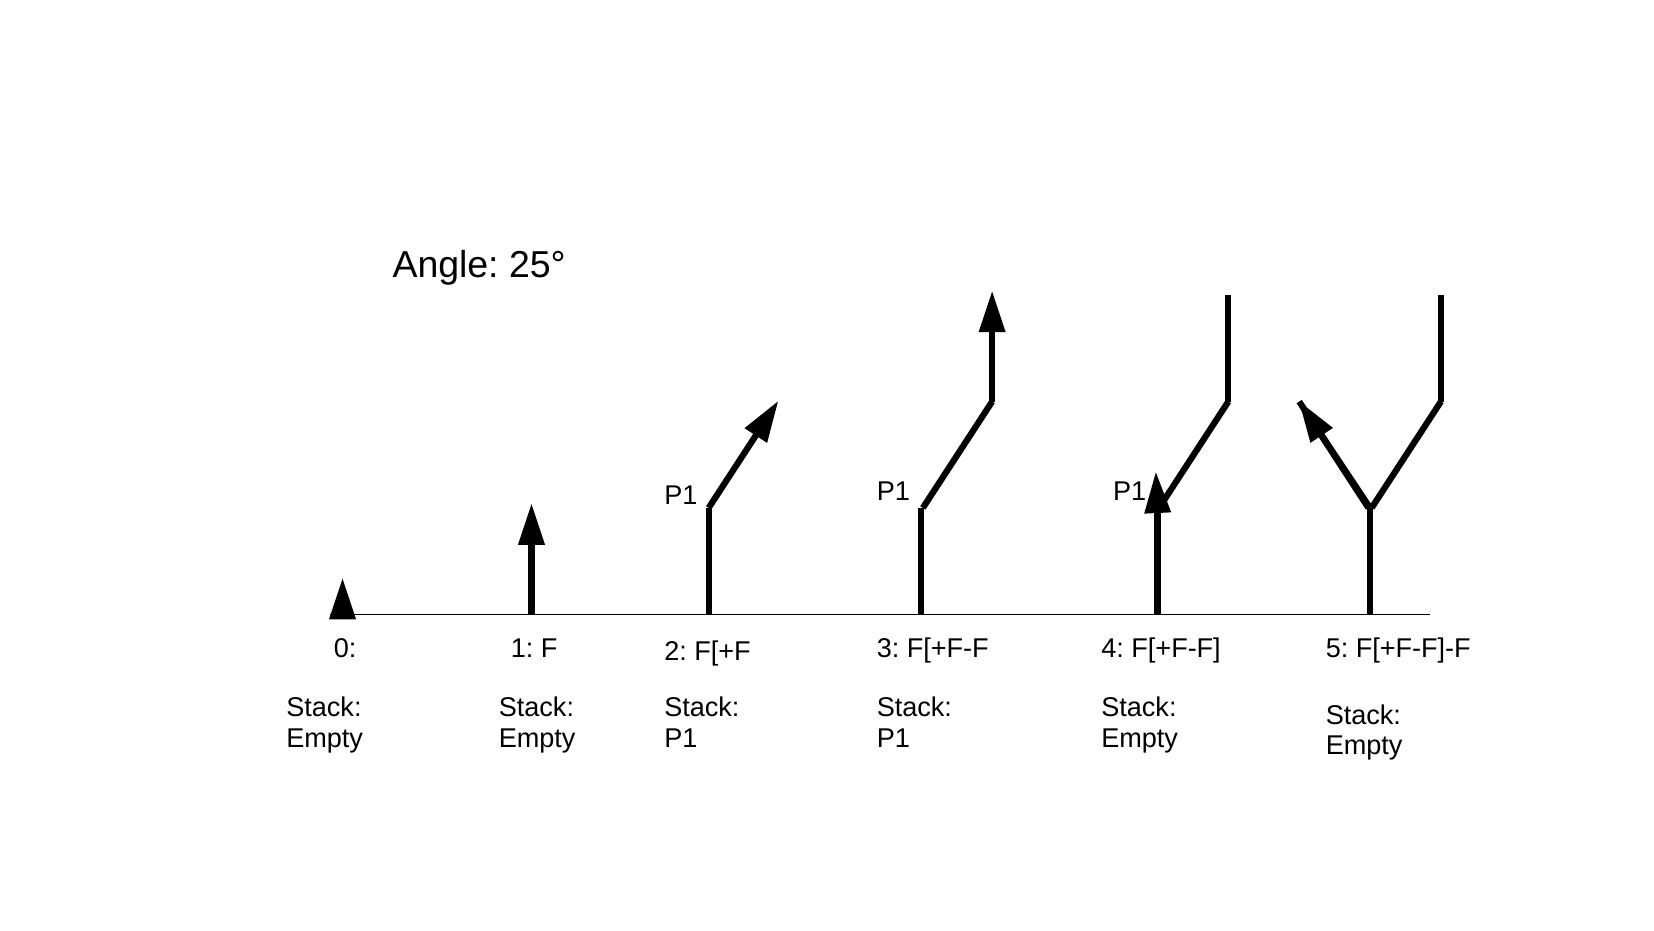

Angle: 25°
P1
P1
P1
0:
1: F
3: F[+F-F
4: F[+F-F]
5: F[+F-F]-F
2: F[+F
Stack:
Empty
Stack:
Empty
Stack:
P1
Stack:
P1
Stack:
Empty
Stack:
Empty